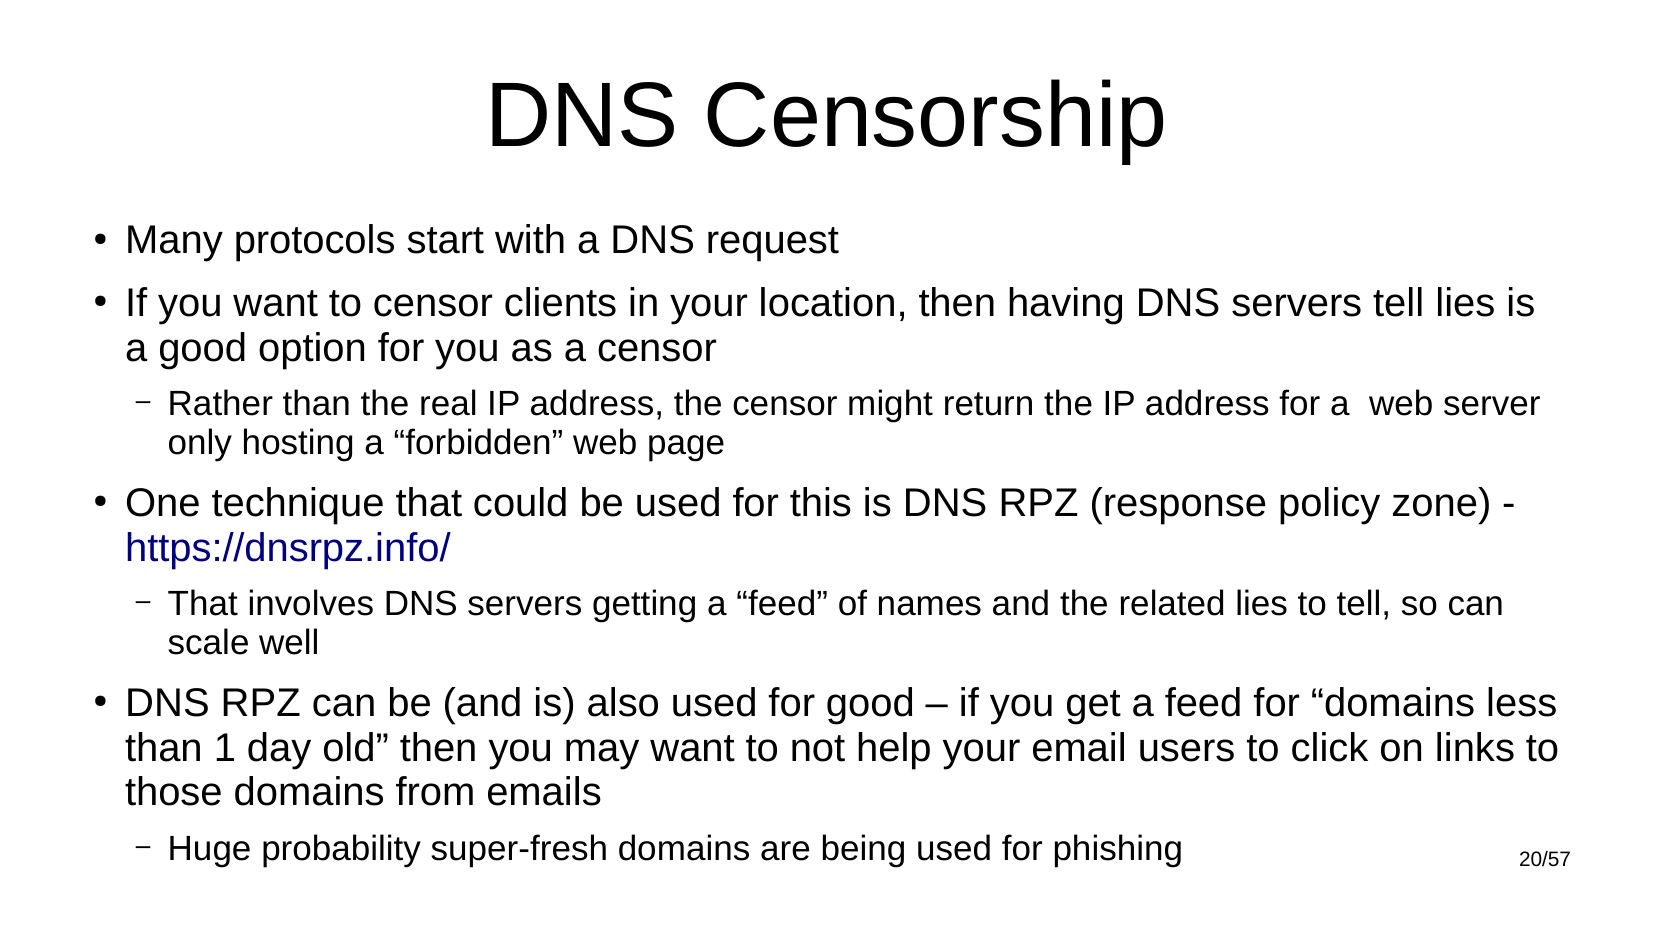

# DNS Censorship
Many protocols start with a DNS request
If you want to censor clients in your location, then having DNS servers tell lies is a good option for you as a censor
Rather than the real IP address, the censor might return the IP address for a web server only hosting a “forbidden” web page
One technique that could be used for this is DNS RPZ (response policy zone) - https://dnsrpz.info/
That involves DNS servers getting a “feed” of names and the related lies to tell, so can scale well
DNS RPZ can be (and is) also used for good – if you get a feed for “domains less than 1 day old” then you may want to not help your email users to click on links to those domains from emails
Huge probability super-fresh domains are being used for phishing
20